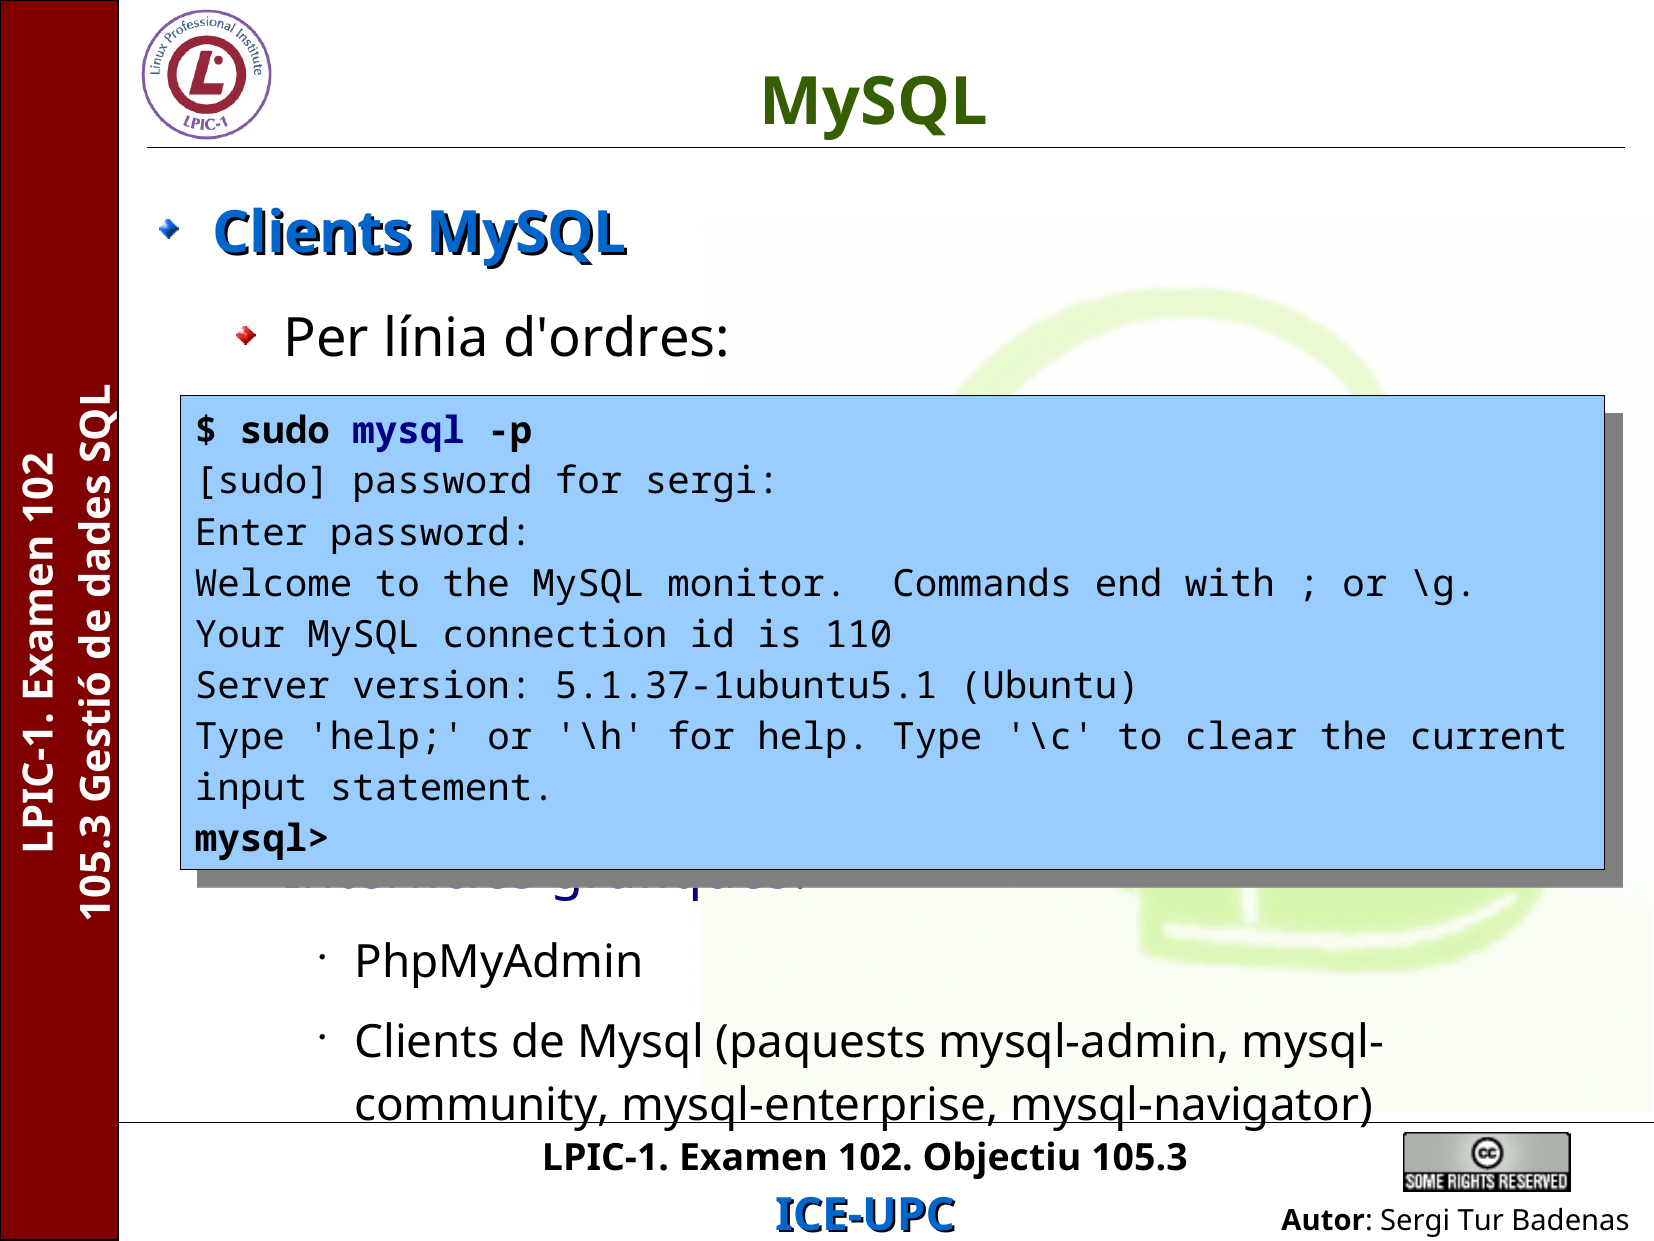

# MySQL
Clients MySQL
Per línia d'ordres:
Interfícies gràfiques:
PhpMyAdmin
Clients de Mysql (paquests mysql-admin, mysql-community, mysql-enterprise, mysql-navigator)
$ sudo mysql -p
[sudo] password for sergi:
Enter password:
Welcome to the MySQL monitor. Commands end with ; or \g.
Your MySQL connection id is 110
Server version: 5.1.37-1ubuntu5.1 (Ubuntu)
Type 'help;' or '\h' for help. Type '\c' to clear the current input statement.
mysql>